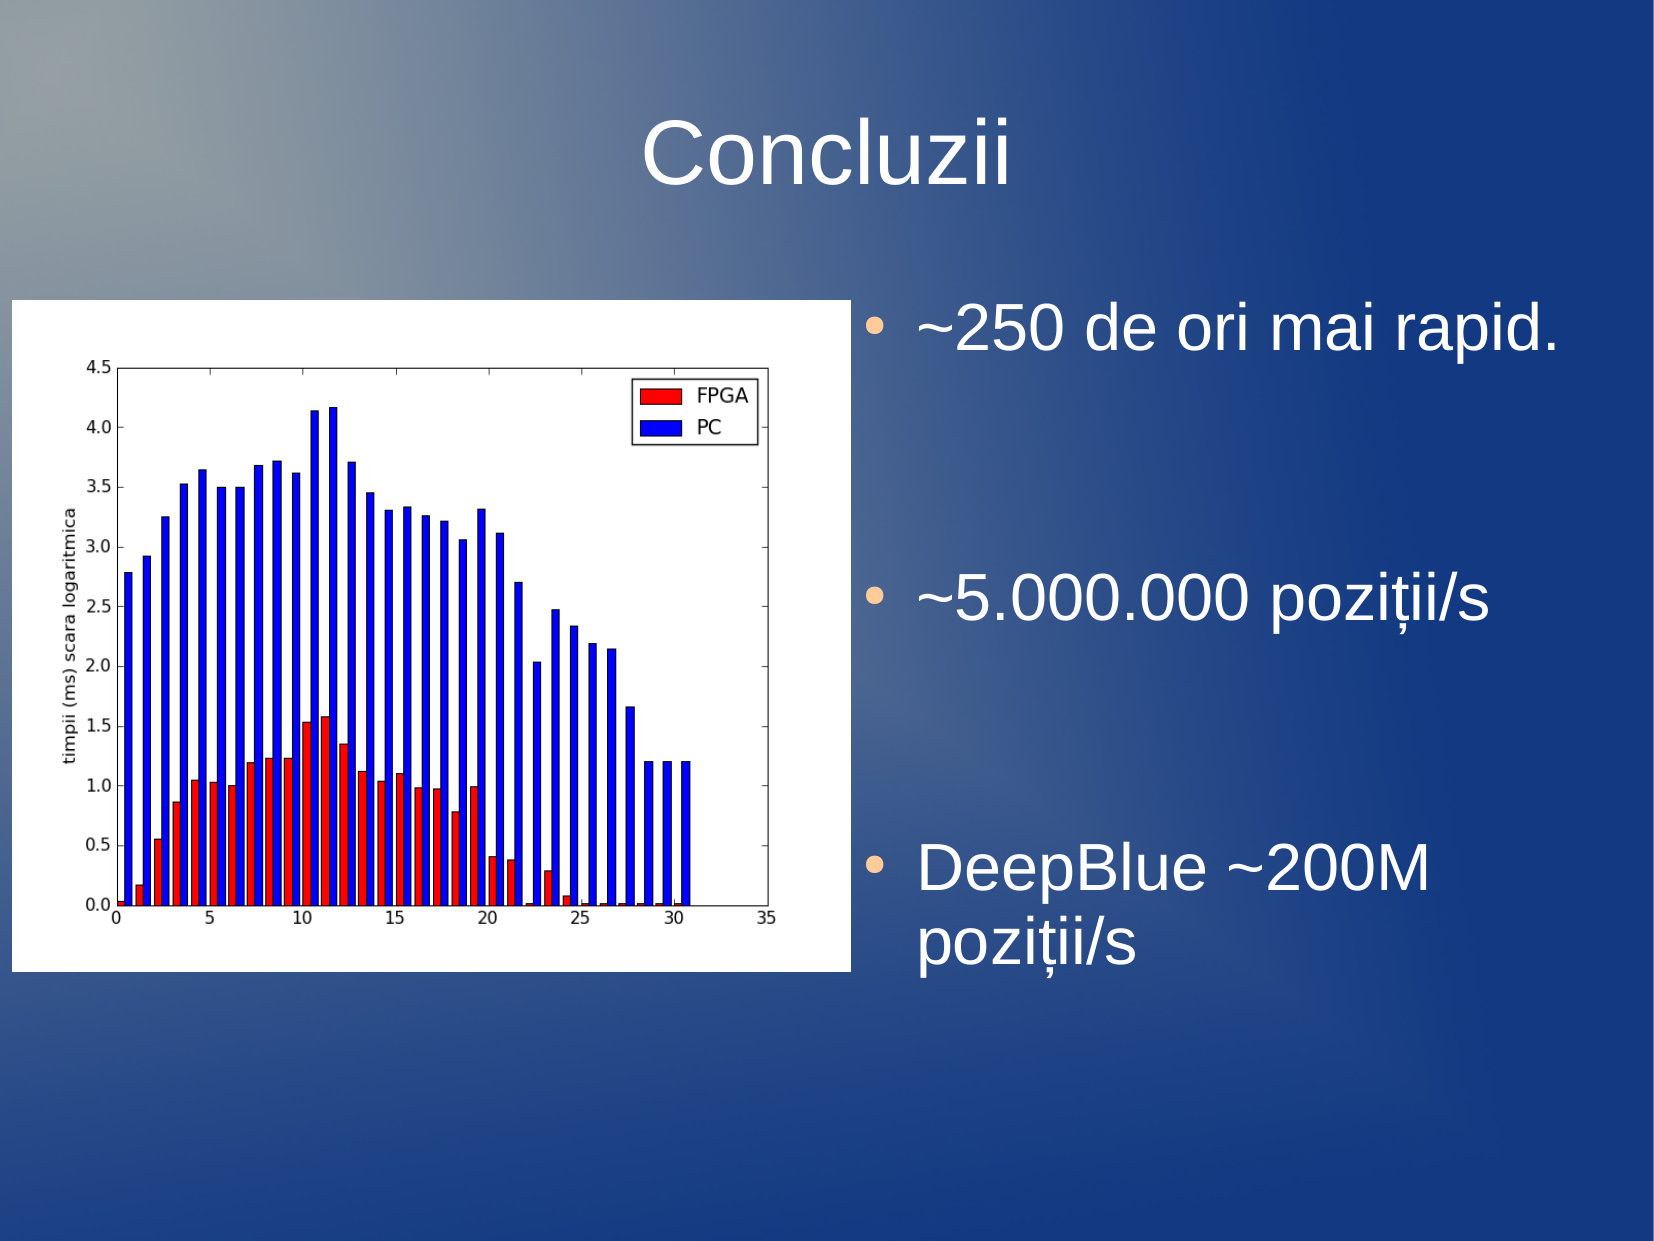

# Concluzii
~250 de ori mai rapid.
~5.000.000 poziții/s
DeepBlue ~200M poziții/s